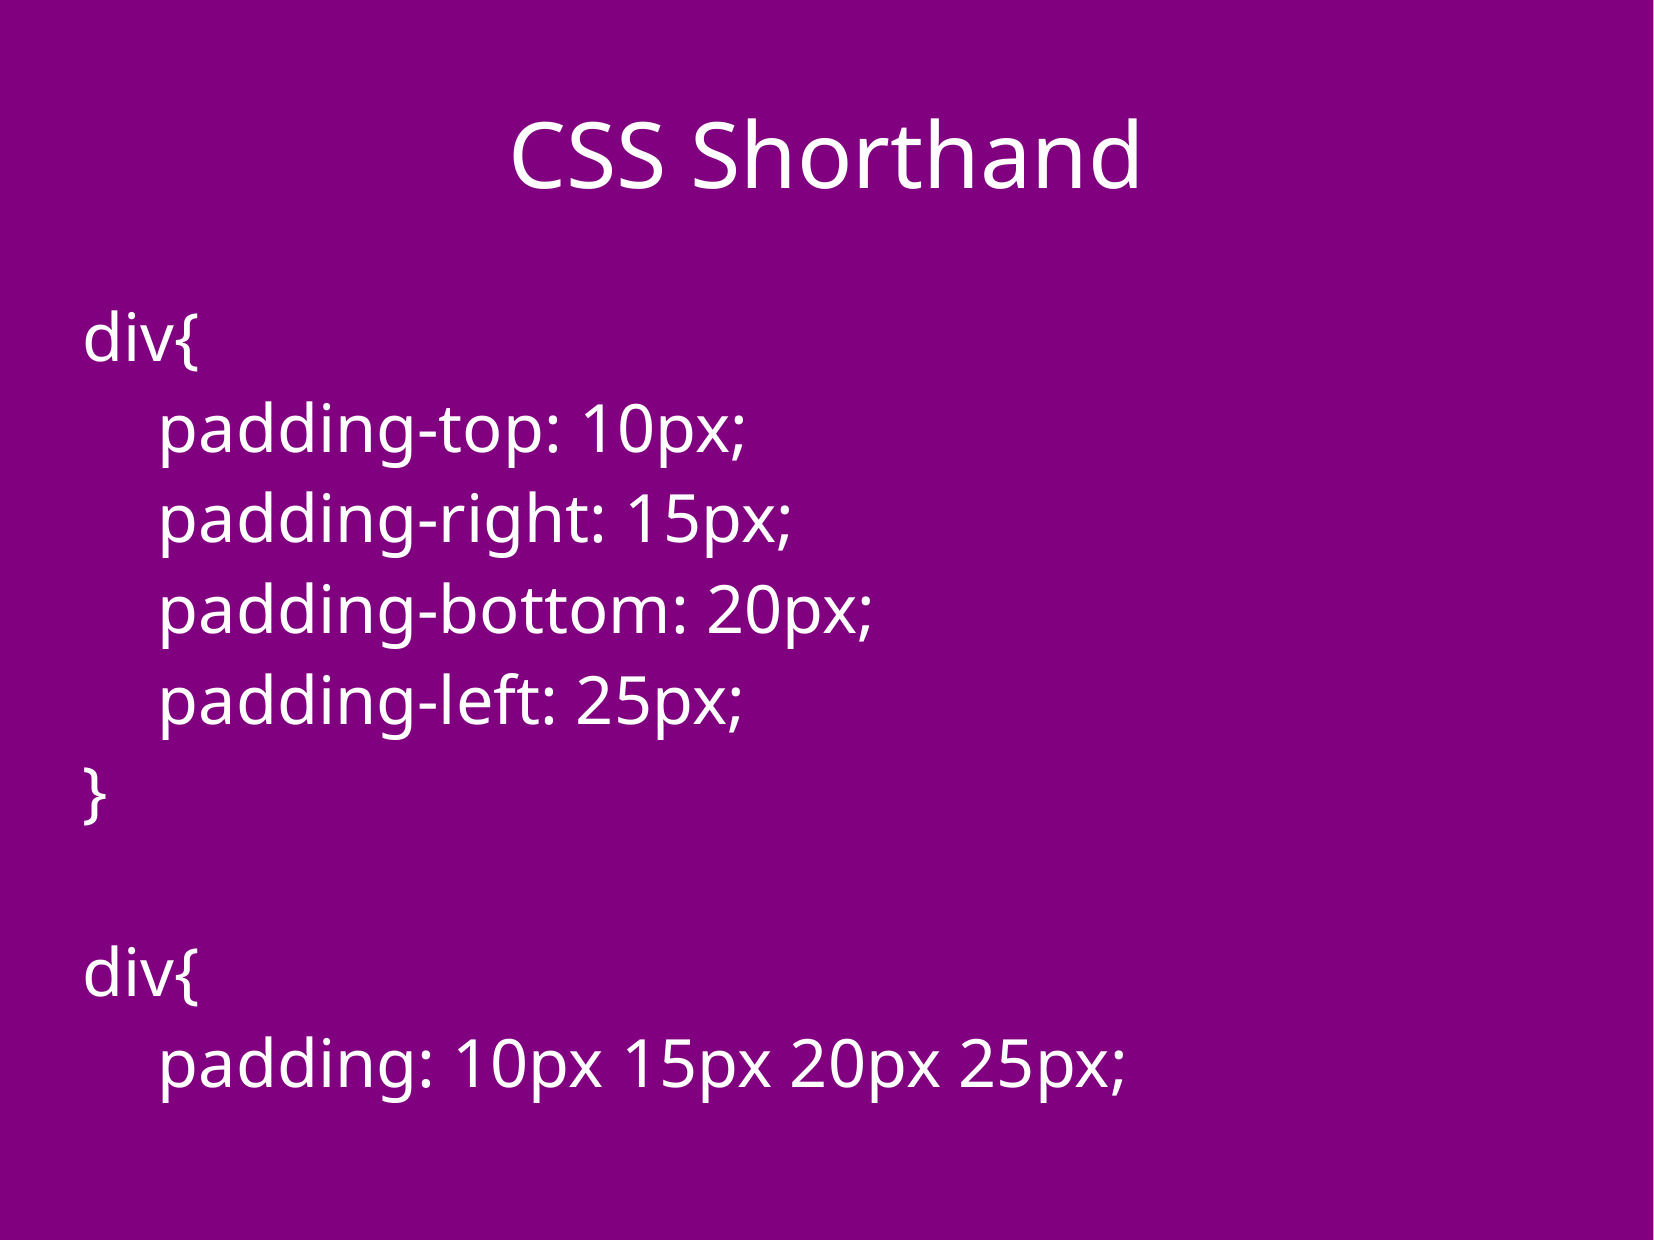

# CSS Shorthand
div{
	padding-top: 10px;
	padding-right: 15px;
	padding-bottom: 20px;
	padding-left: 25px;
}
div{
	padding: 10px 15px 20px 25px;
}